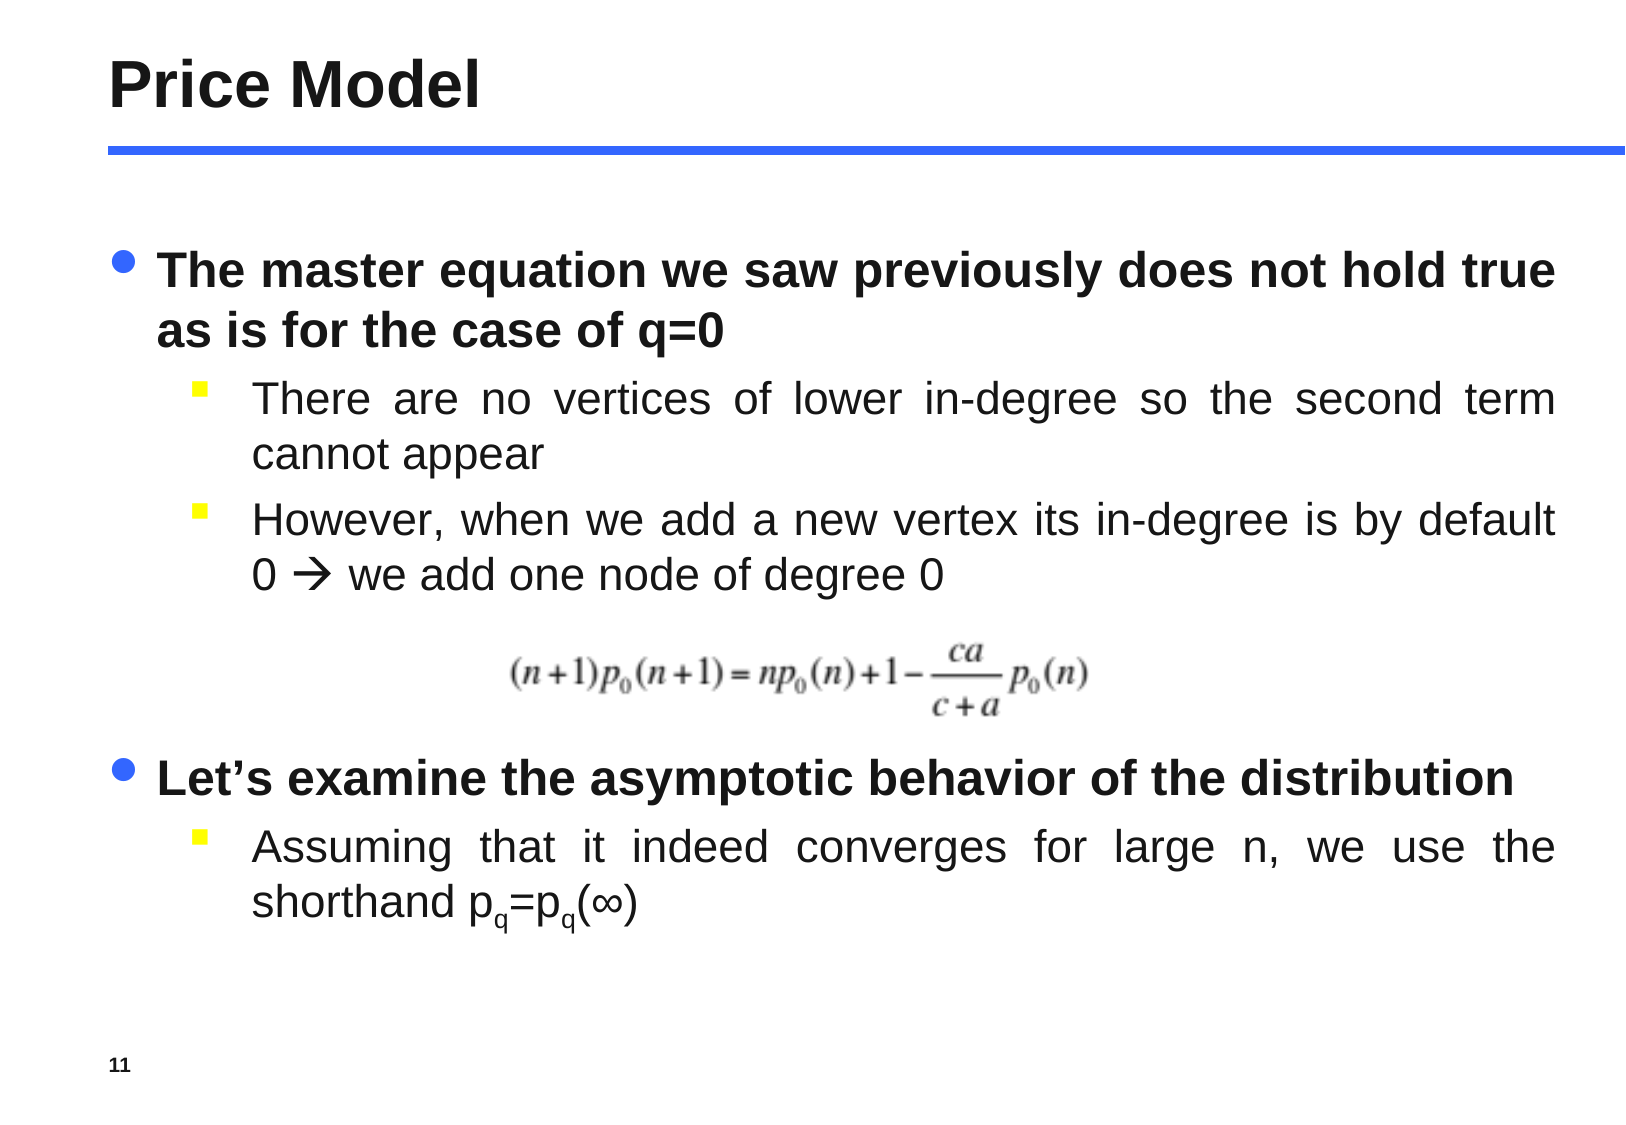

# Price Model
The master equation we saw previously does not hold true as is for the case of q=0
There are no vertices of lower in-degree so the second term cannot appear
However, when we add a new vertex its in-degree is by default 0  we add one node of degree 0
Let’s examine the asymptotic behavior of the distribution
Assuming that it indeed converges for large n, we use the shorthand pq=pq(∞)